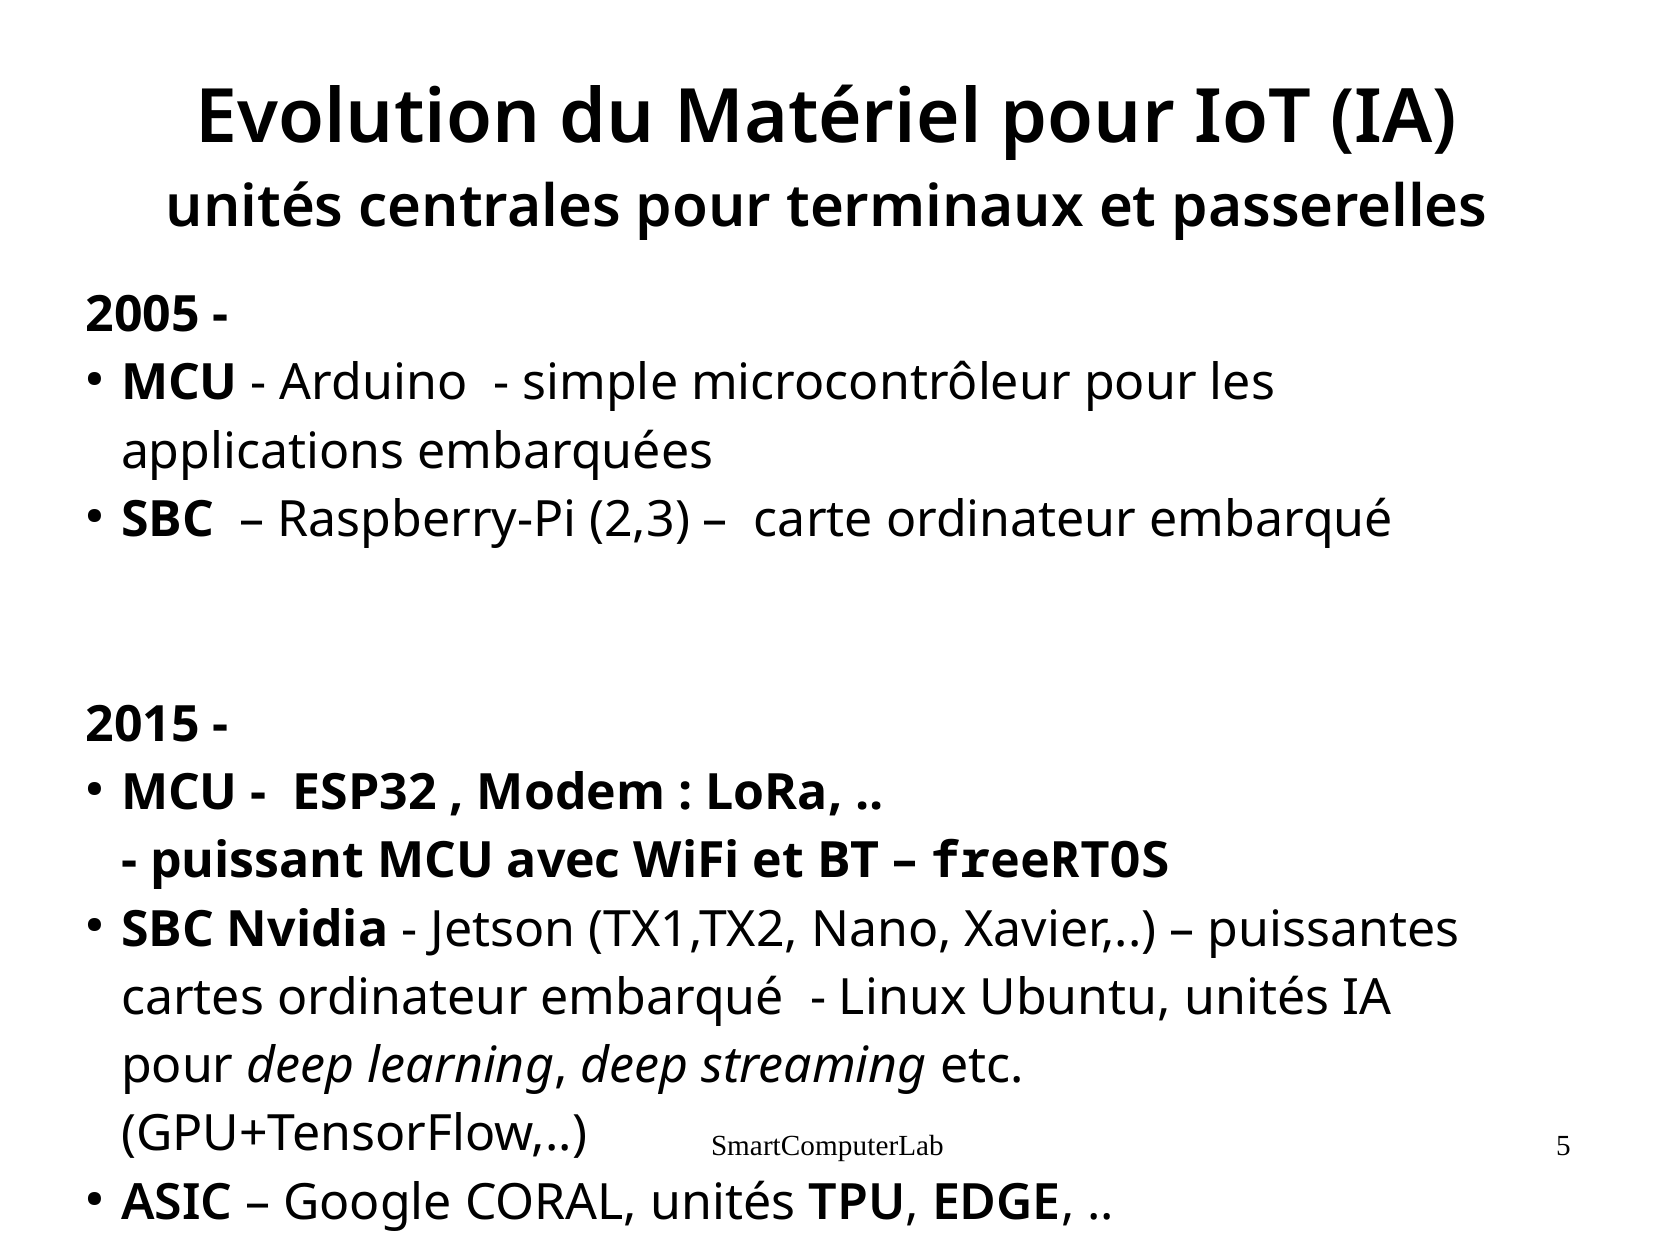

# Evolution du Matériel pour IoT (IA) unités centrales pour terminaux et passerelles
2005 -
MCU - Arduino - simple microcontrôleur pour les applications embarquées
SBC – Raspberry-Pi (2,3) – carte ordinateur embarqué
2015 -
MCU - ESP32 , Modem : LoRa, ..
- puissant MCU avec WiFi et BT – freeRTOS
SBC Nvidia - Jetson (TX1,TX2, Nano, Xavier,..) – puissantes cartes ordinateur embarqué - Linux Ubuntu, unités IA pour deep learning, deep streaming etc. (GPU+TensorFlow,..)
ASIC – Google CORAL, unités TPU, EDGE, ..
SmartComputerLab
5